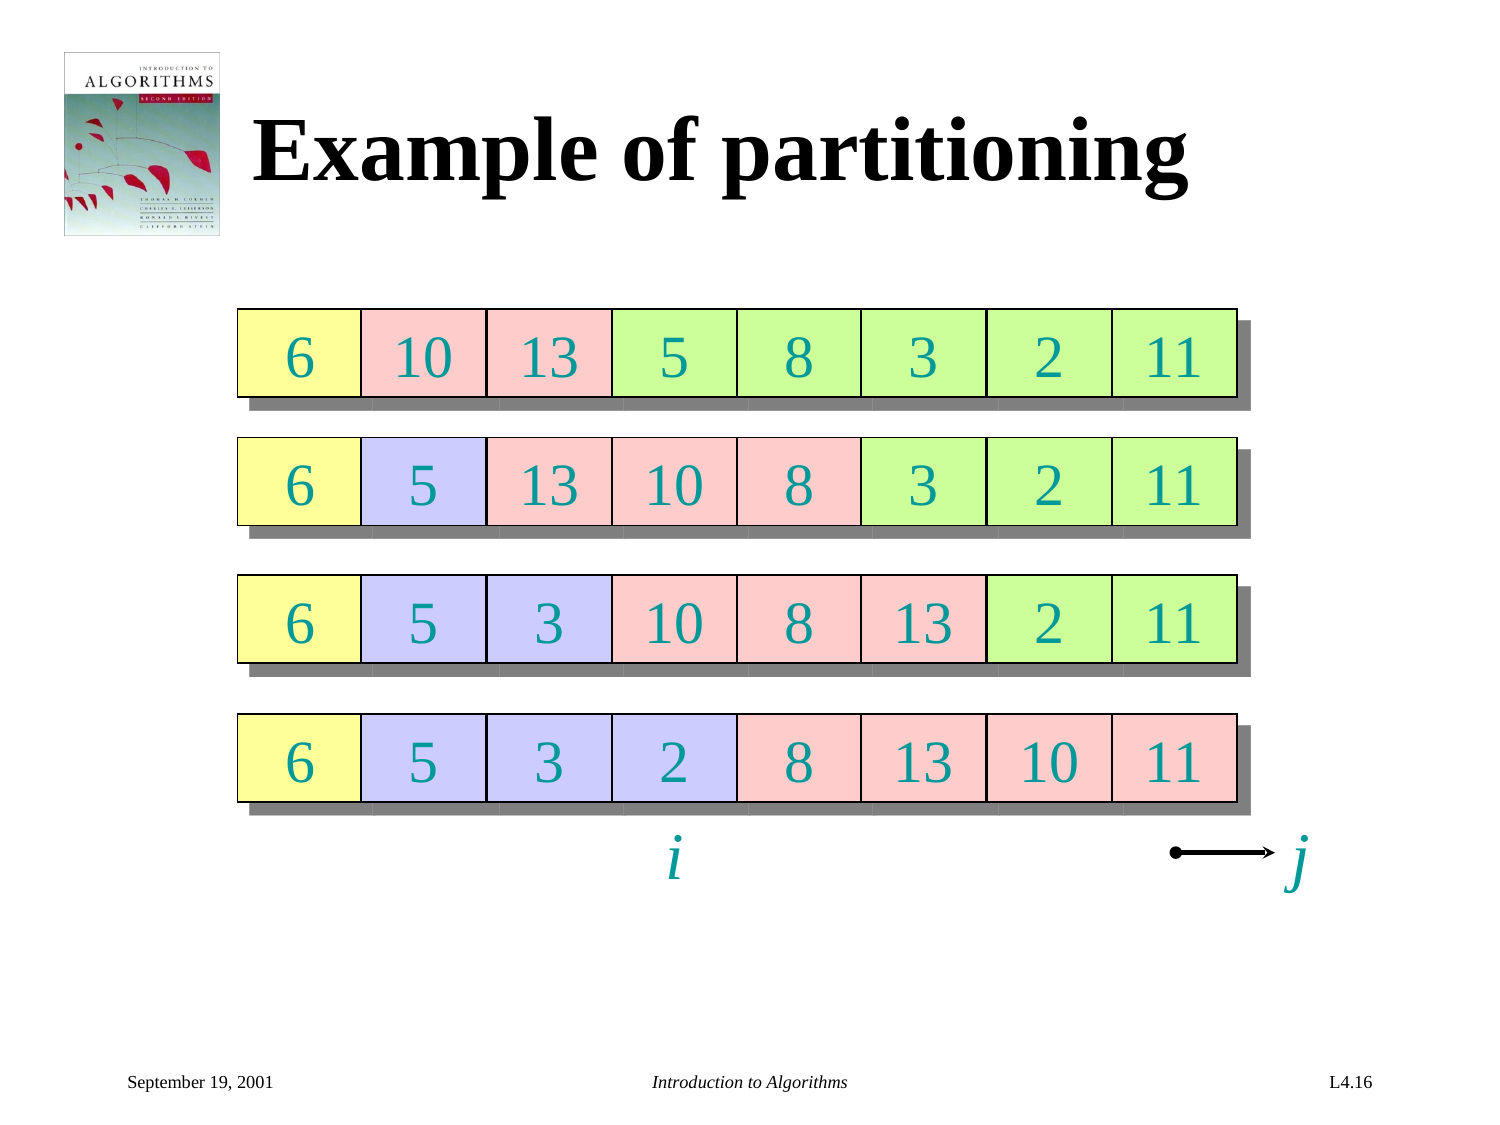

# Example of partitioning
6
10
13
5
8
3
2
11
6
5
13
10
8
3
2
11
6
5
3
10
8
13
2
11
6
5
3
2
8
13
10
11
i
j
September 19, 2001
Introduction to Algorithms
L4.